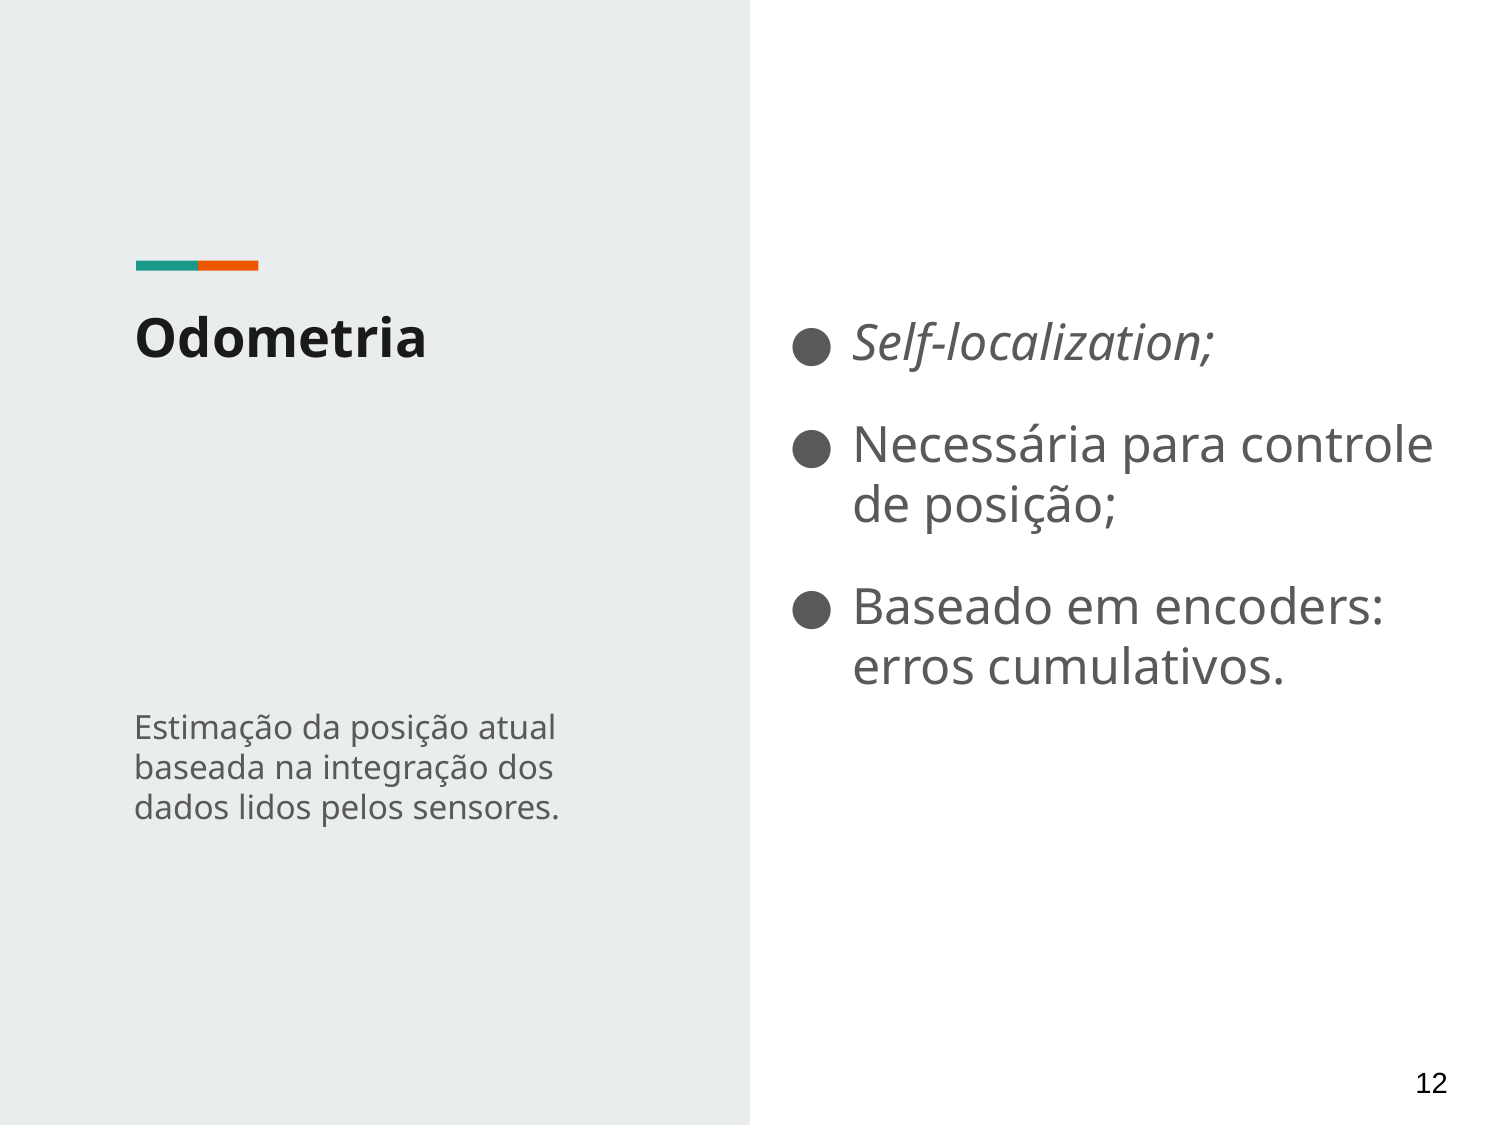

# Odometria
Self-localization;
Necessária para controle de posição;
Baseado em encoders: erros cumulativos.
Estimação da posição atual baseada na integração dos dados lidos pelos sensores.
12